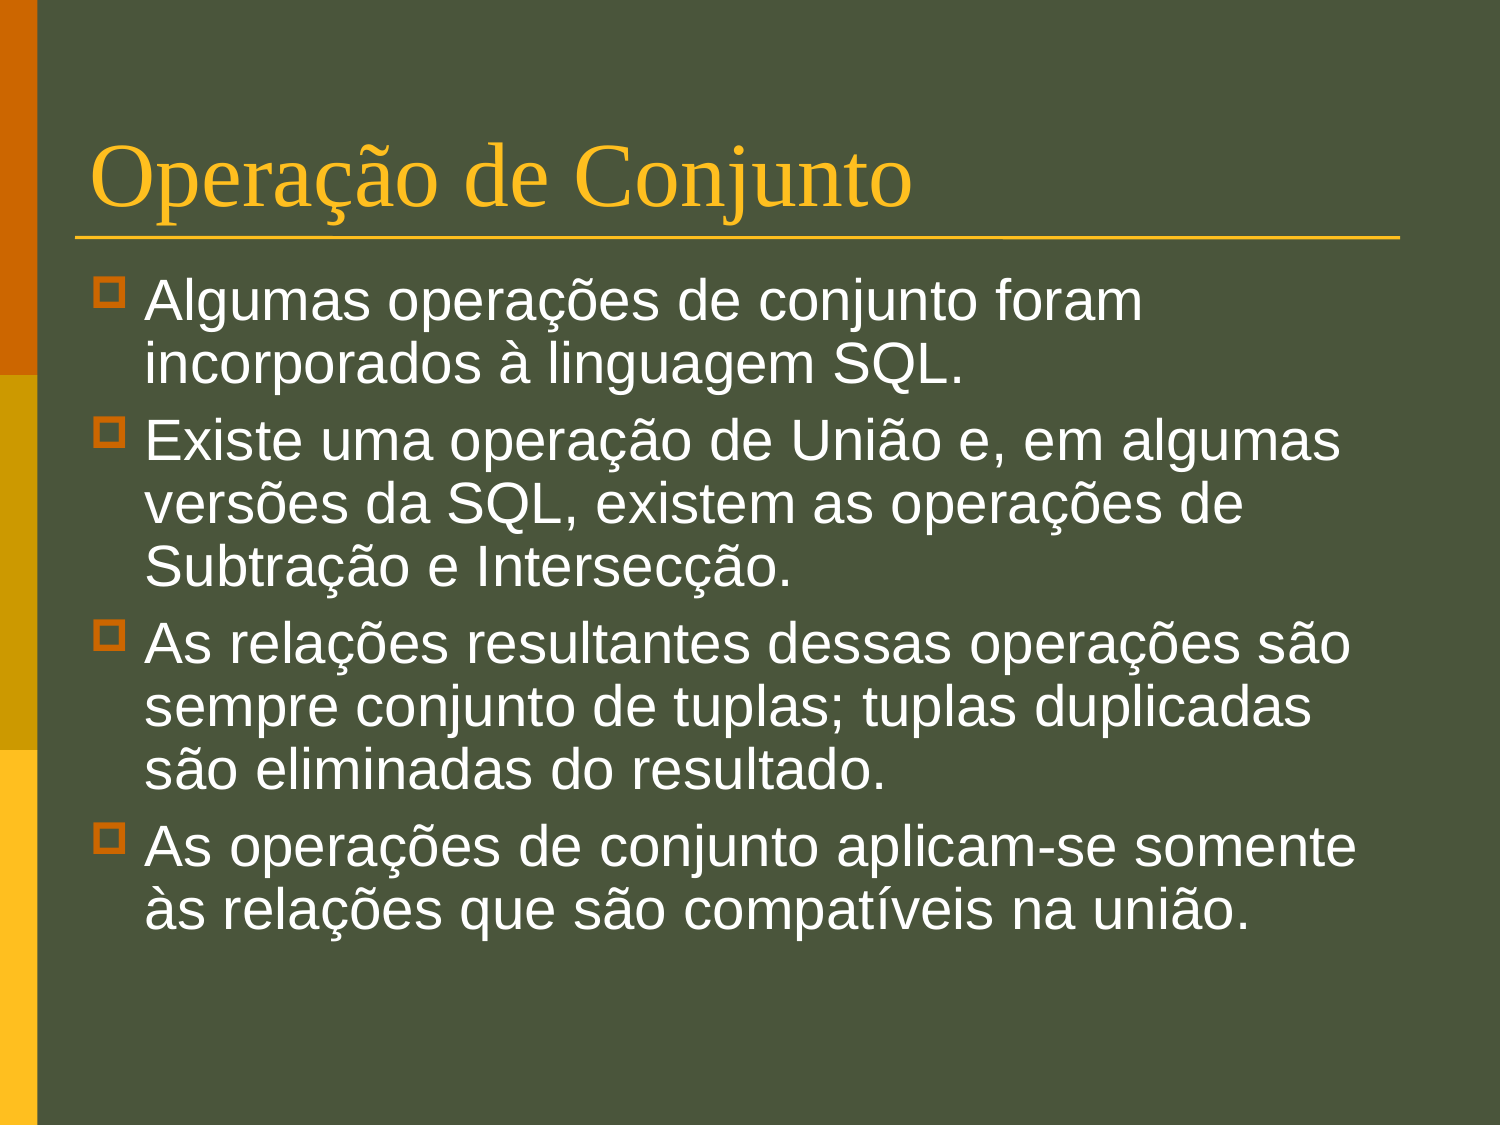

# Operação de Conjunto
Algumas operações de conjunto foram incorporados à linguagem SQL.
Existe uma operação de União e, em algumas versões da SQL, existem as operações de Subtração e Intersecção.
As relações resultantes dessas operações são sempre conjunto de tuplas; tuplas duplicadas são eliminadas do resultado.
As operações de conjunto aplicam-se somente às relações que são compatíveis na união.